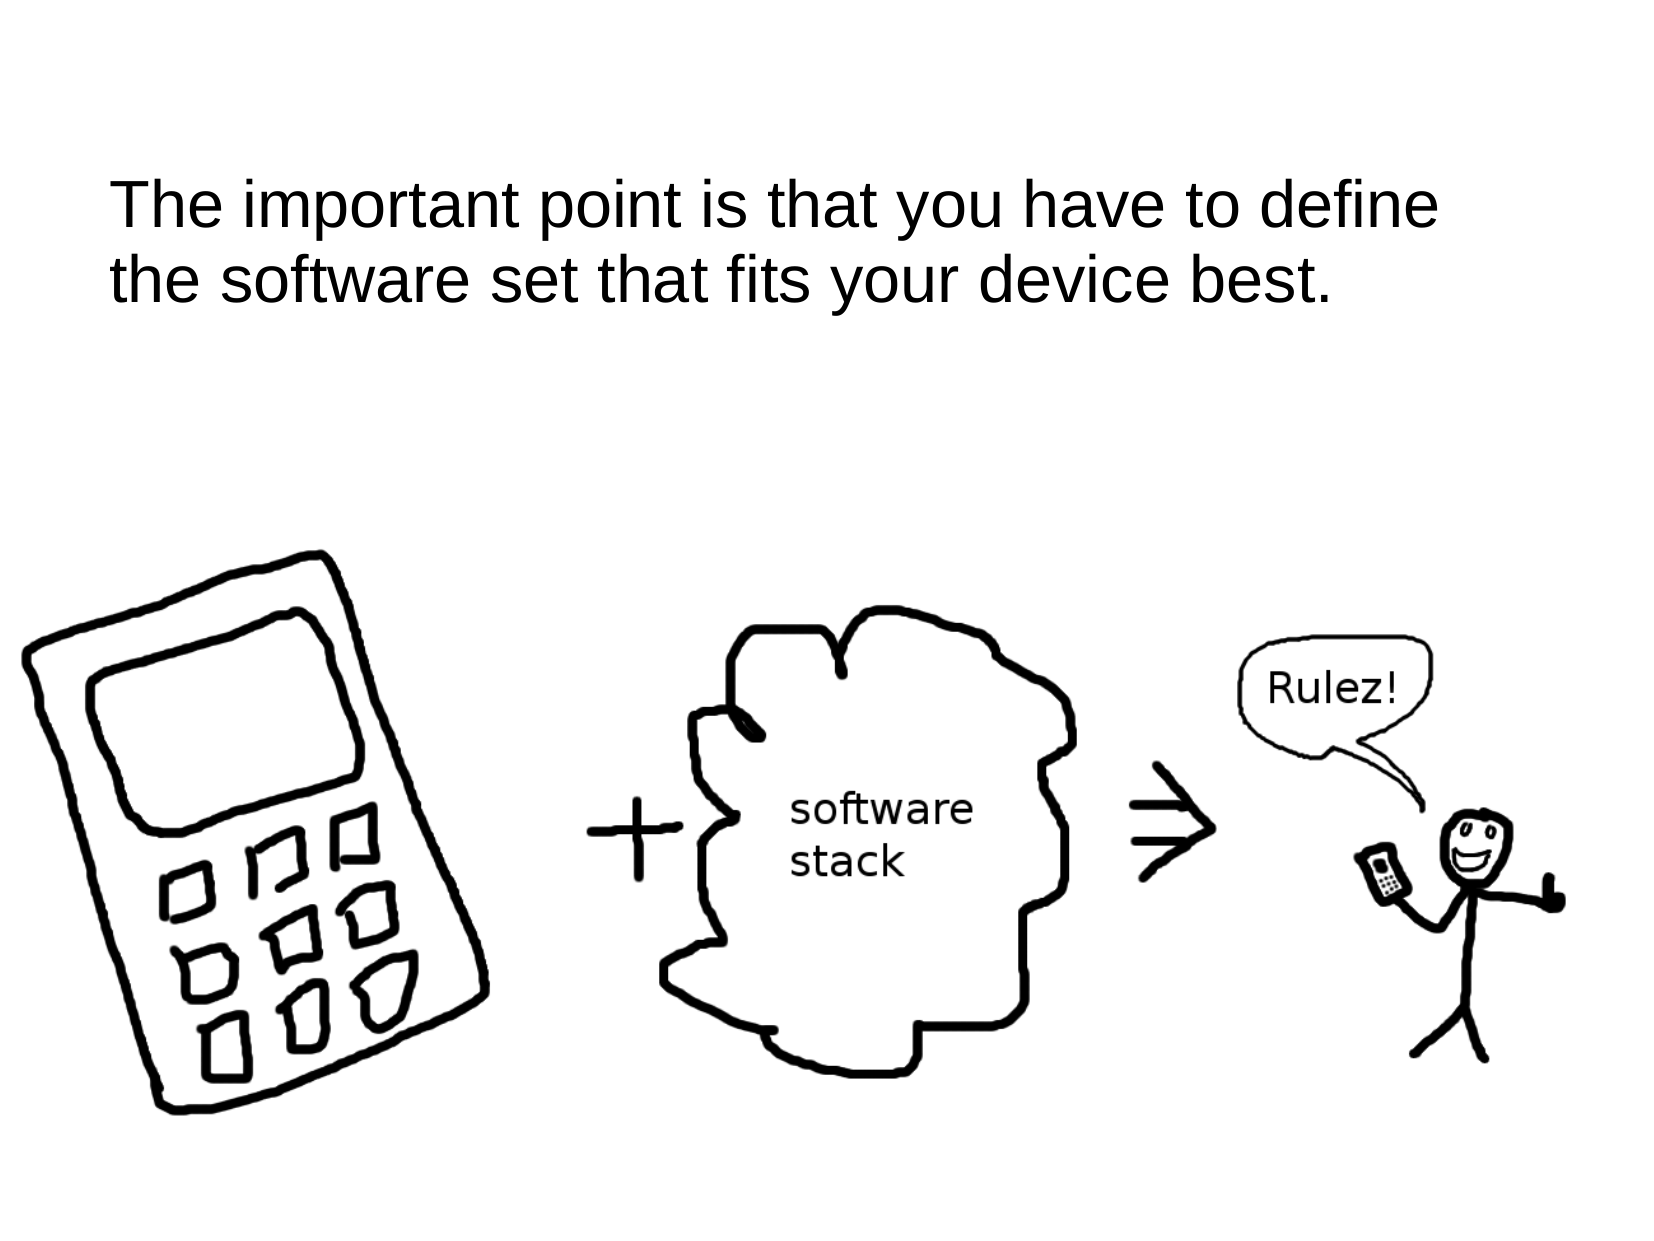

The important point is that you have to define
the software set that fits your device best.